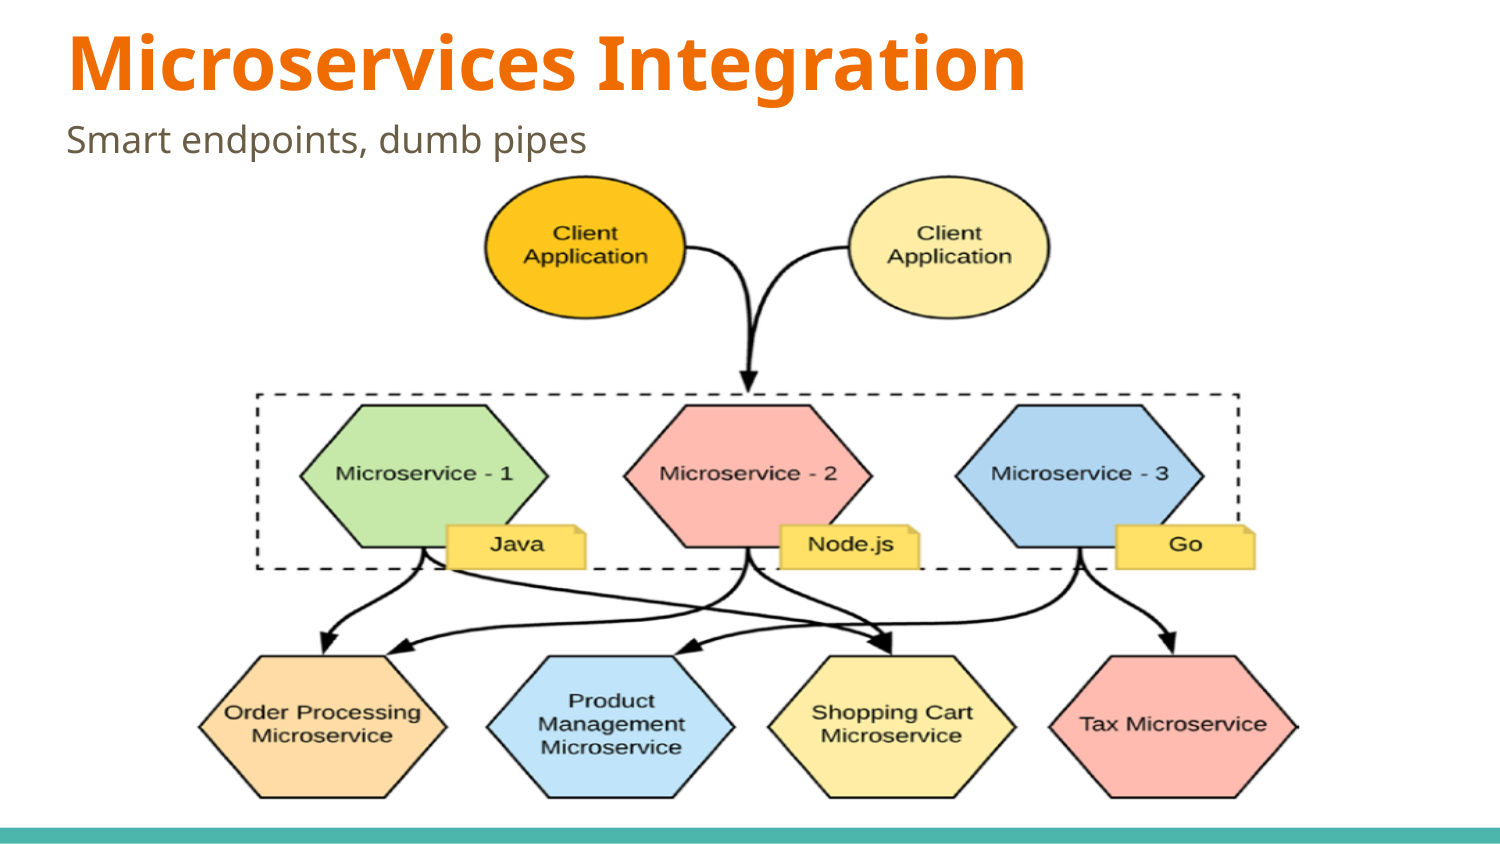

# Microservices Integration
Smart endpoints, dumb pipes